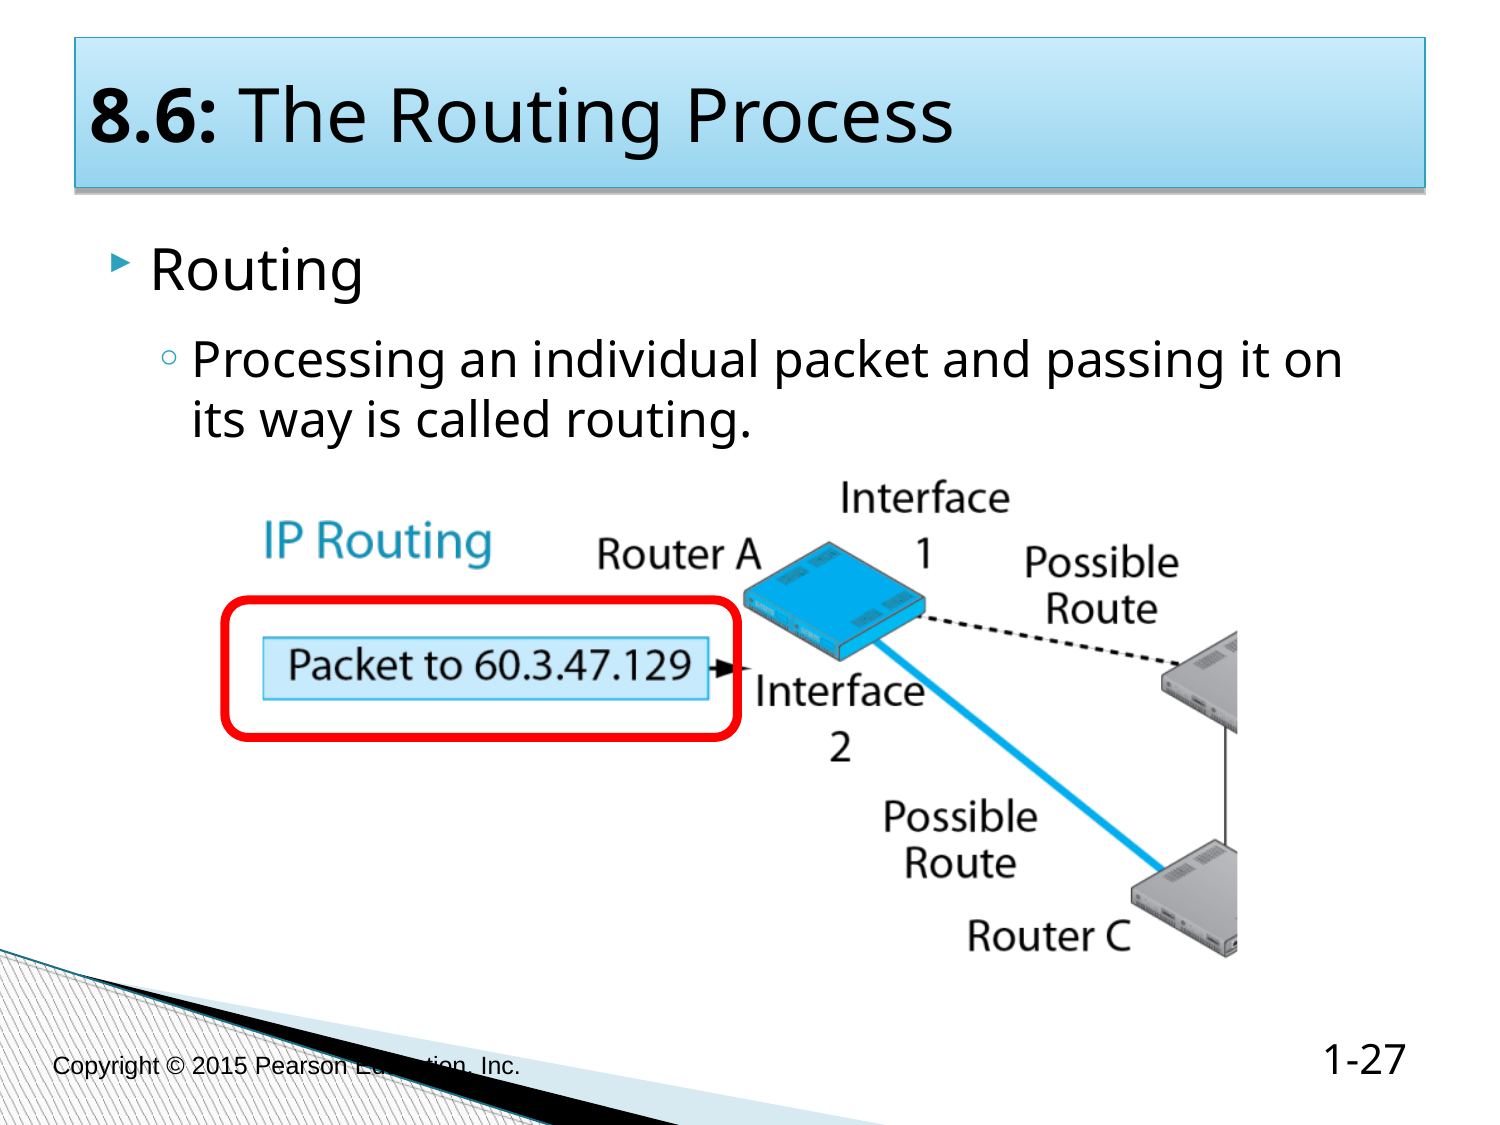

8.6: The Routing Process
# Routing
Processing an individual packet and passing it on its way is called routing.
Copyright © 2015 Pearson Education, Inc.